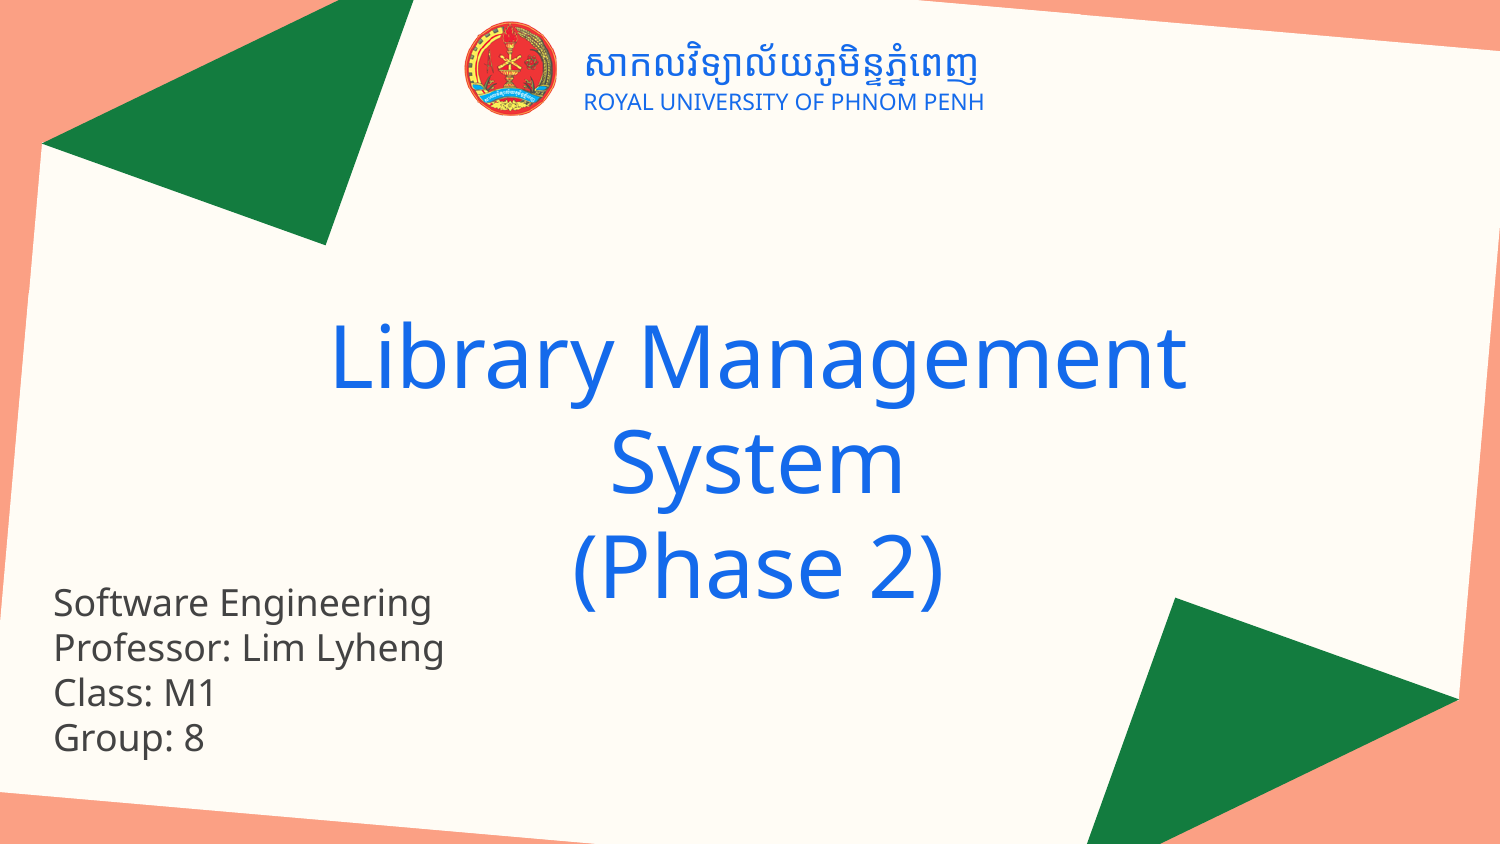

សាកលវិទ្យាល័យភូមិន្ទភ្នំពេញ
ROYAL UNIVERSITY OF PHNOM PENH
# Library Management System (Phase 2)
Software Engineering
Professor: Lim Lyheng
Class: M1
Group: 8